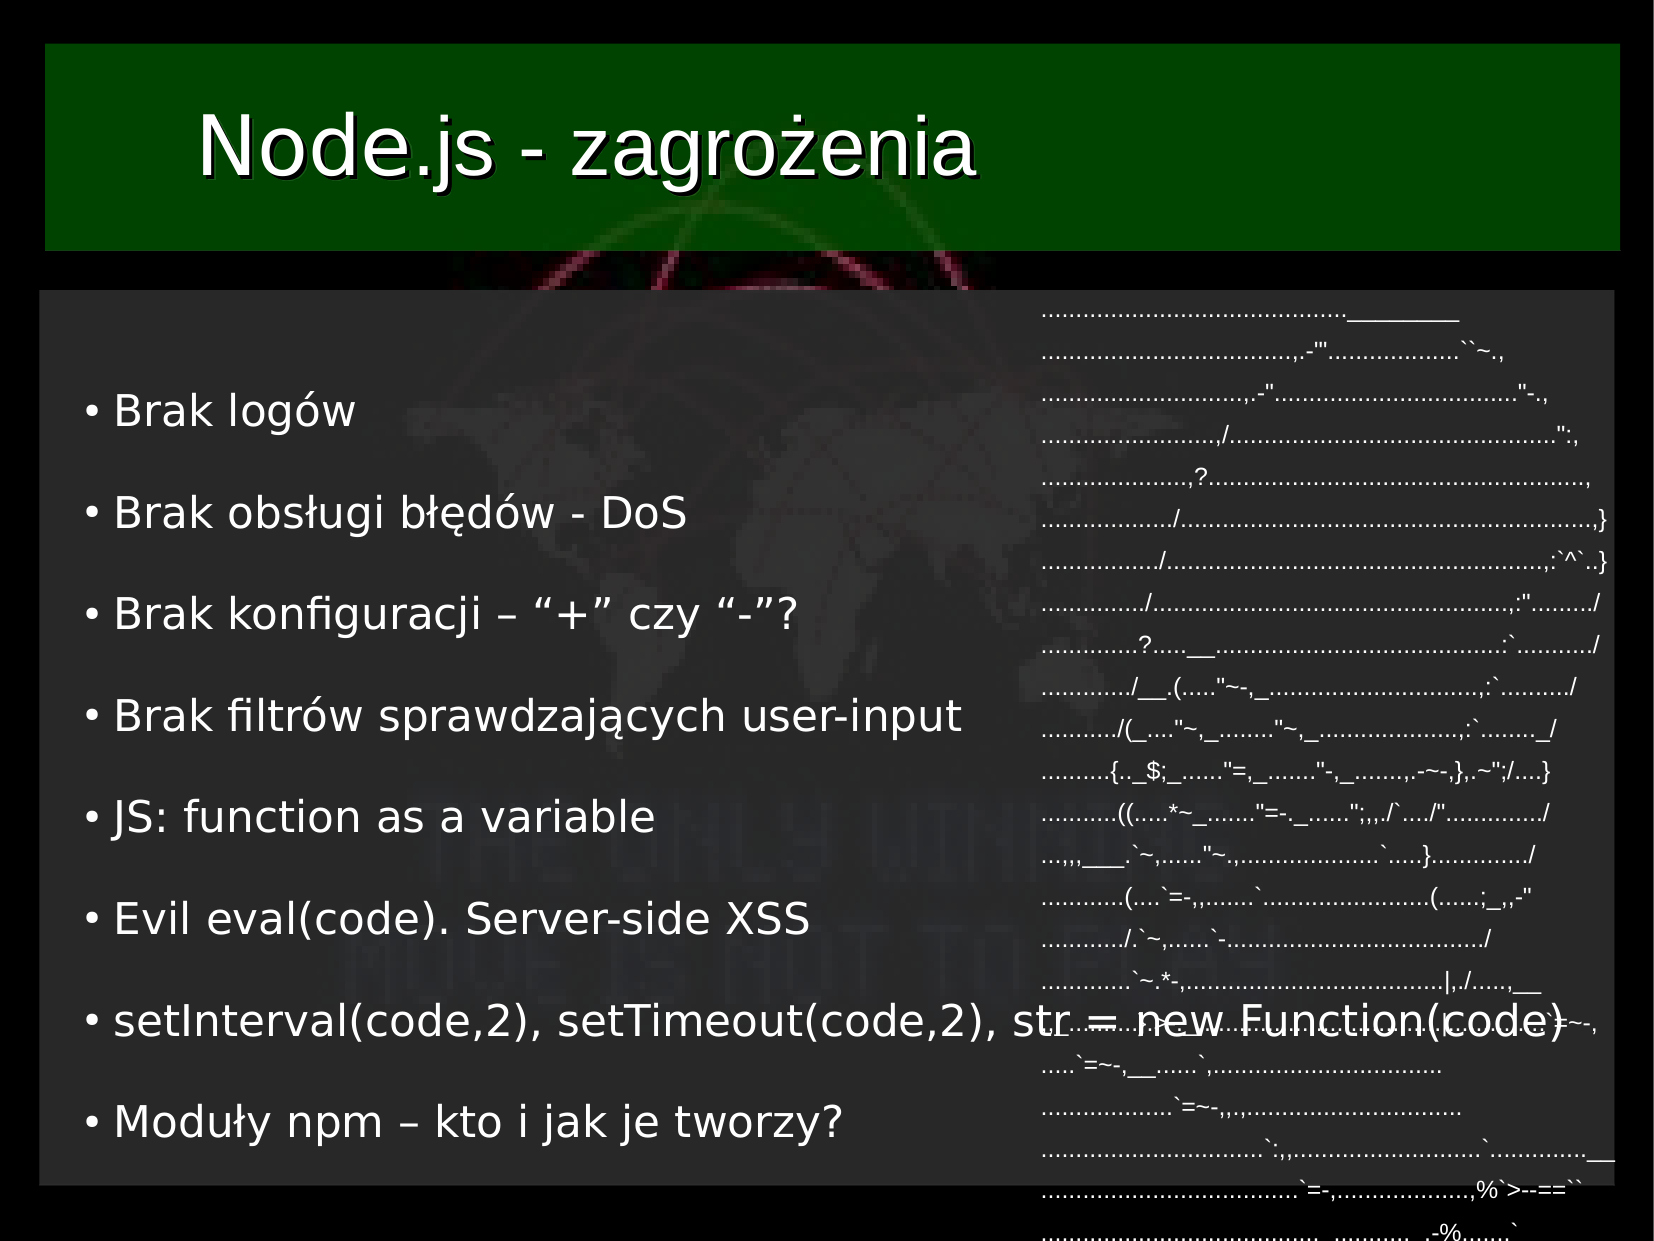

# Node.js - zagrożenia
............................................________
....................................,.-'"...................``~.,
.............................,.-"..................................."-.,
.........................,/...............................................":,
.....................,?......................................................,
.................../...........................................................,}
................./......................................................,:`^`..}
.............../...................................................,:"........./
..............?.....__.........................................:`.........../
............./__.(....."~-,_..............................,:`........../
.........../(_...."~,_........"~,_....................,:`........_/
..........{.._$;_......"=,_......."-,_.......,.-~-,},.~";/....}
...........((.....*~_......."=-._......";,,./`..../"............../
...,,,___.`~,......"~.,....................`.....}............../
............(....`=-,,.......`........................(......;_,,-"
............/.`~,......`-...................................../
.............`~.*-,.....................................|,./.....,__
,,_..........}.>-._...................................|..............`=~-,
.....`=~-,__......`,.................................
...................`=~-,,.,...............................
................................`:,,...........................`..............__
.....................................`=-,...................,%`>--==``
........................................_..........._,-%.......`
 Brak logów
 Brak obsługi błędów - DoS
 Brak konfiguracji – “+” czy “-”?
 Brak filtrów sprawdzających user-input
 JS: function as a variable
 Evil eval(code). Server-side XSS
 setInterval(code,2), setTimeout(code,2), str = new Function(code)
 Moduły npm – kto i jak je tworzy?